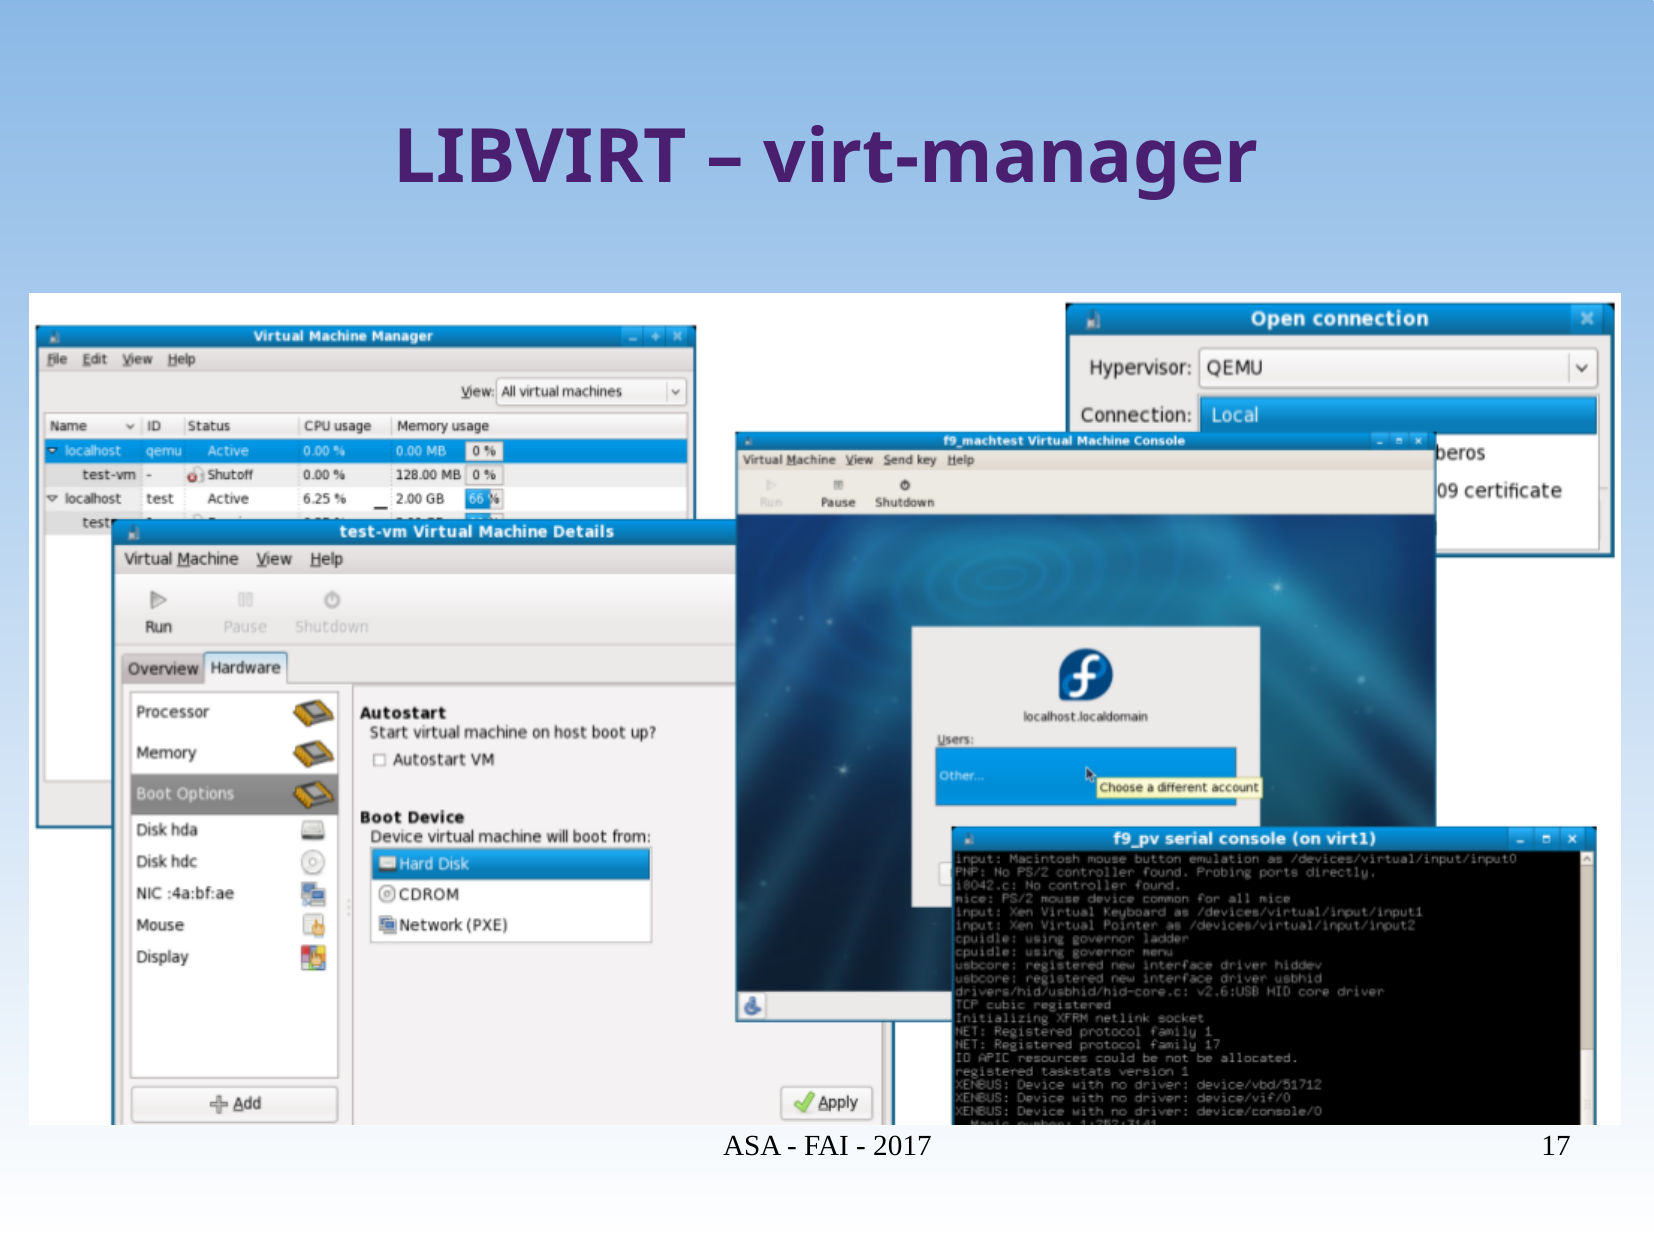

# LIBVIRT – virt-manager
ASA - FAI - 2017
17